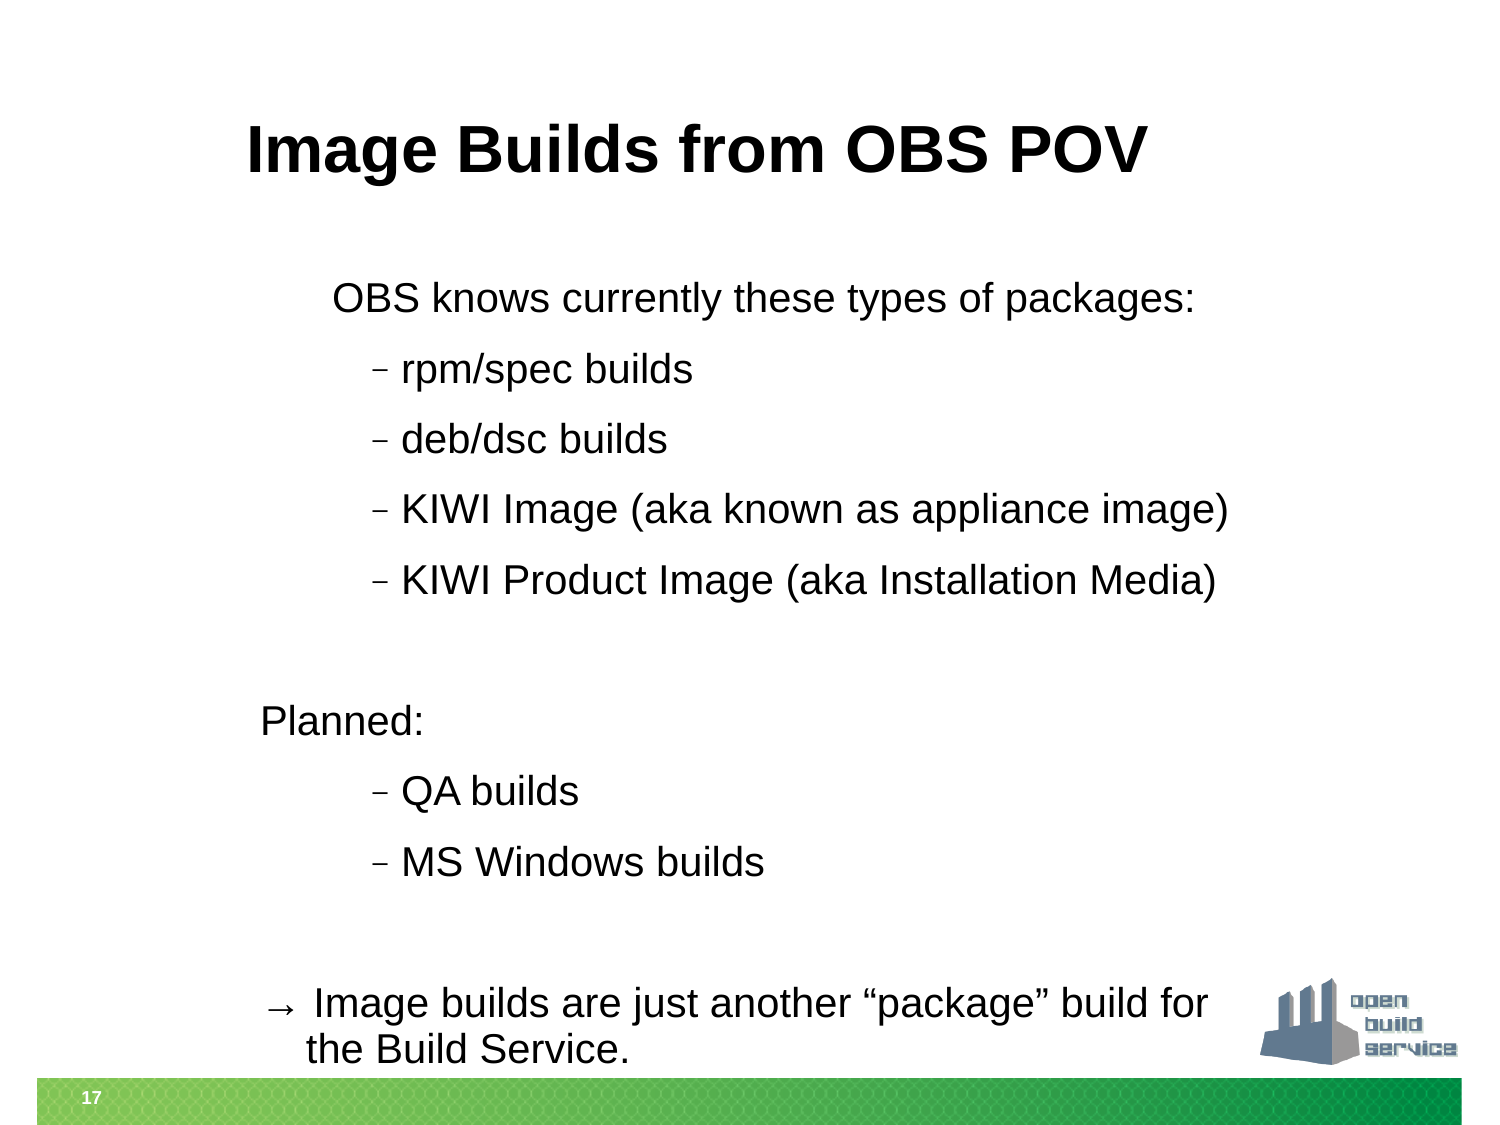

# Image Builds from OBS POV
OBS knows currently these types of packages:
rpm/spec builds
deb/dsc builds
KIWI Image (aka known as appliance image)
KIWI Product Image (aka Installation Media)
Planned:
QA builds
MS Windows builds
→ Image builds are just another “package” build for
 the Build Service.